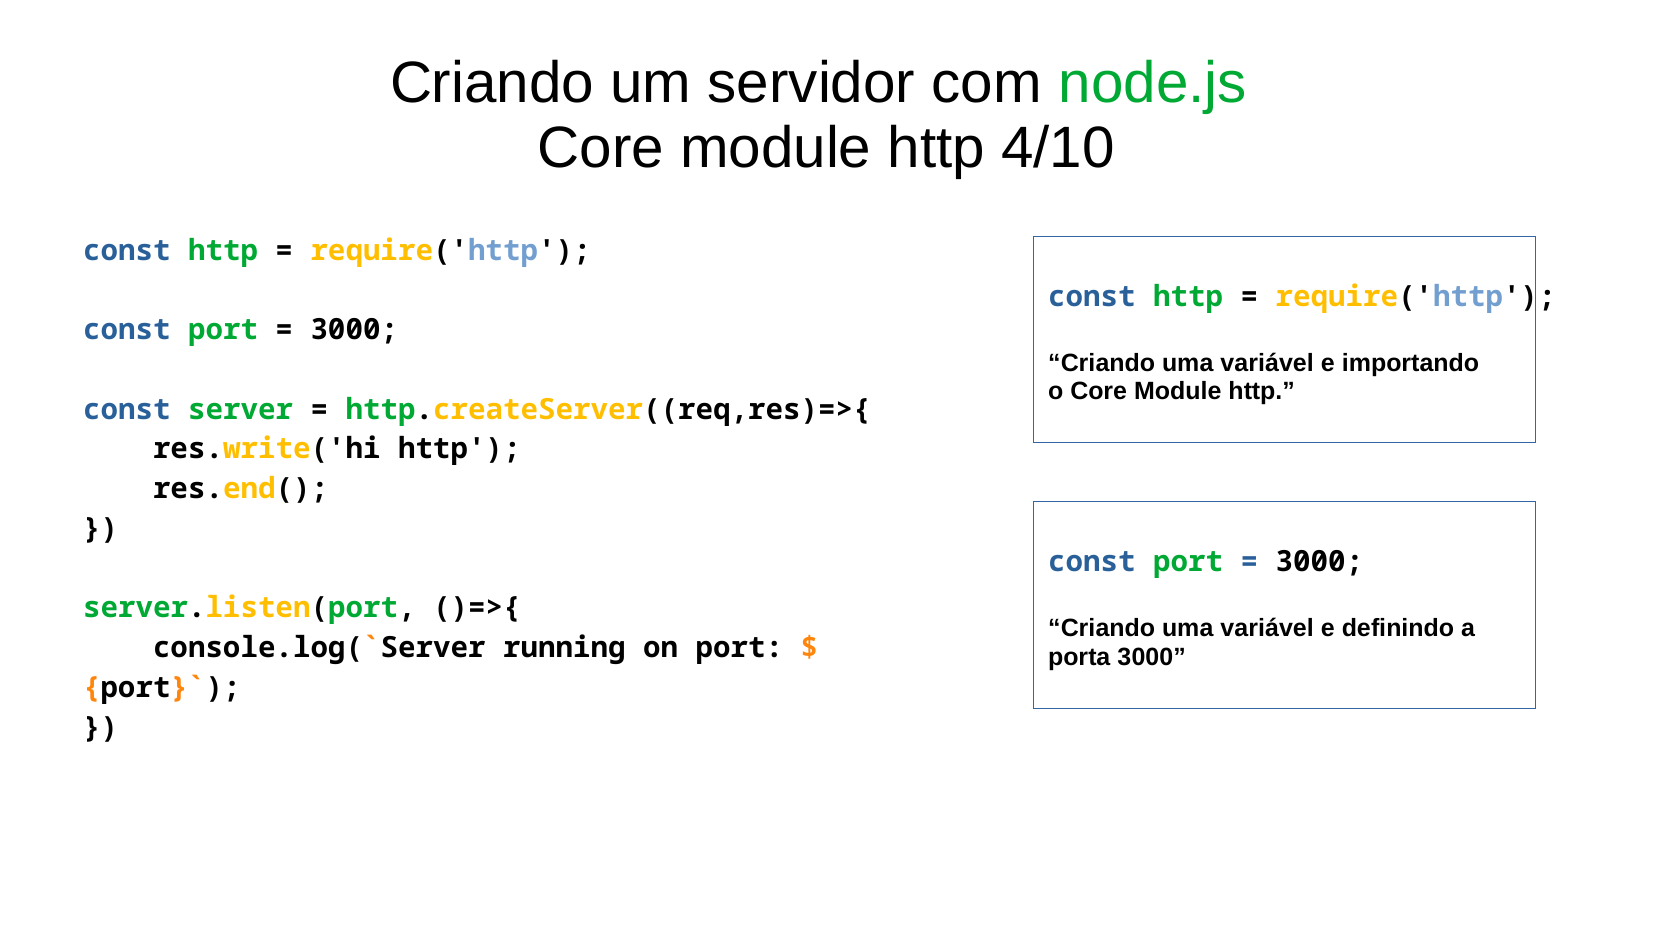

# Criando um servidor com node.js Core module http 4/10
const http = require('http');
const port = 3000;
const server = http.createServer((req,res)=>{
 res.write('hi http');
 res.end();
})
server.listen(port, ()=>{
 console.log(`Server running on port: ${port}`);
})
const http = require('http');
“Criando uma variável e importando
o Core Module http.”
const port = 3000;
“Criando uma variável e definindo a
porta 3000”